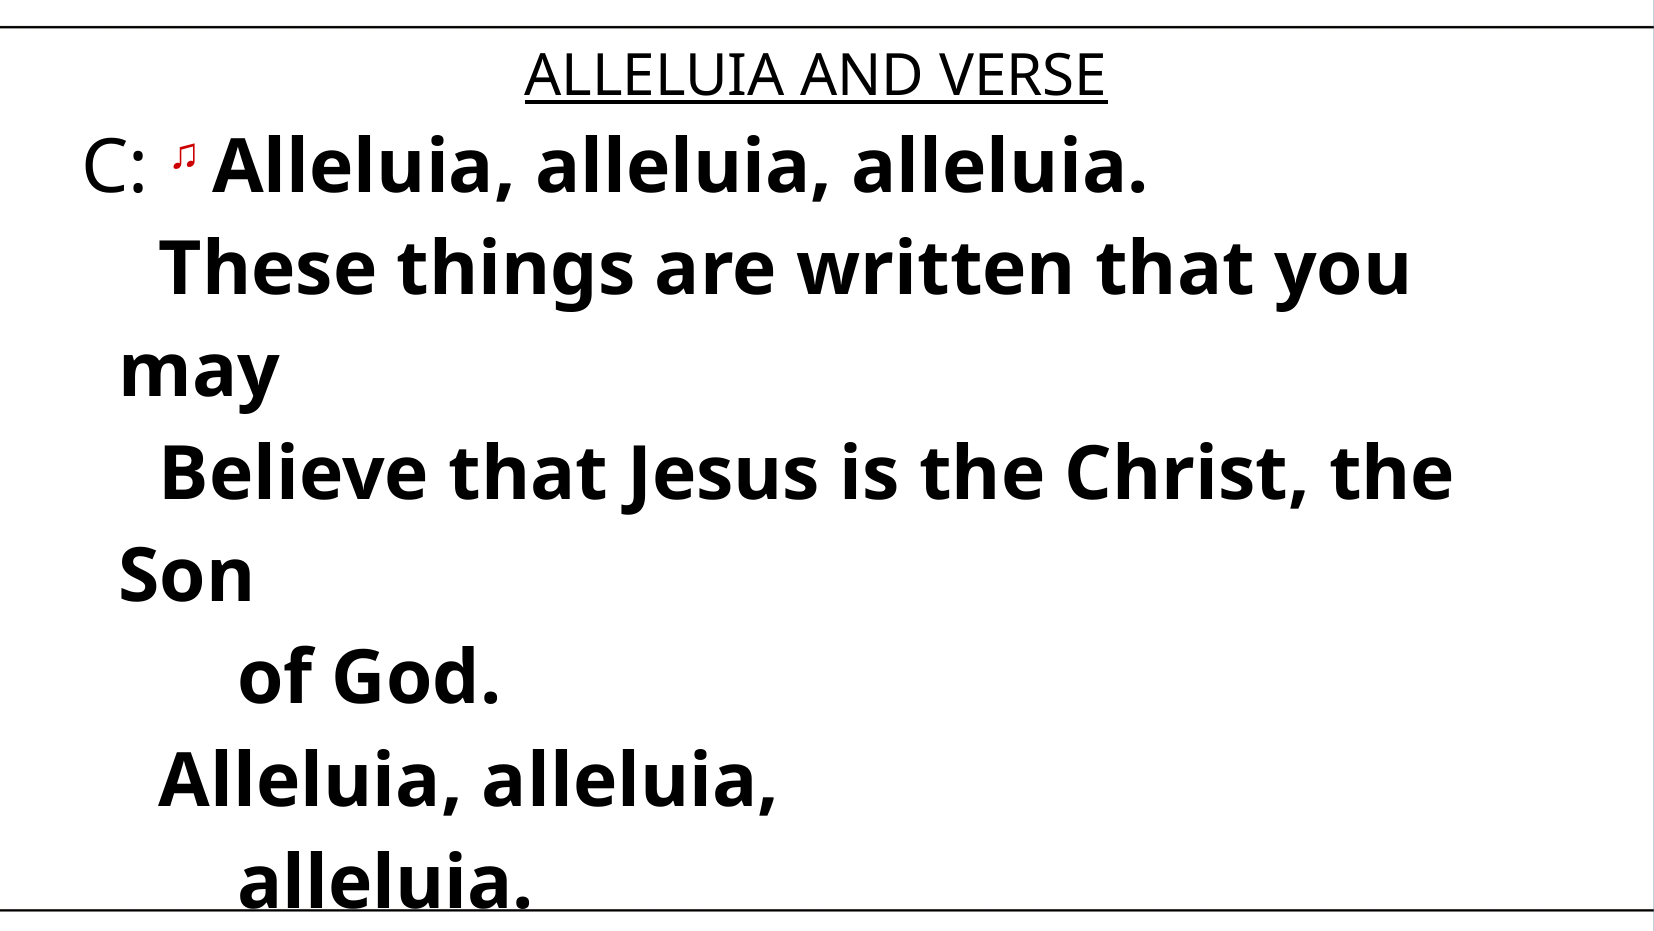

ALLELUIA AND VERSE
C: ♫ Alleluia, alleluia, alleluia.
 These things are written that you may
 Believe that Jesus is the Christ, the Son
 of God.
 Alleluia, alleluia,
 alleluia.